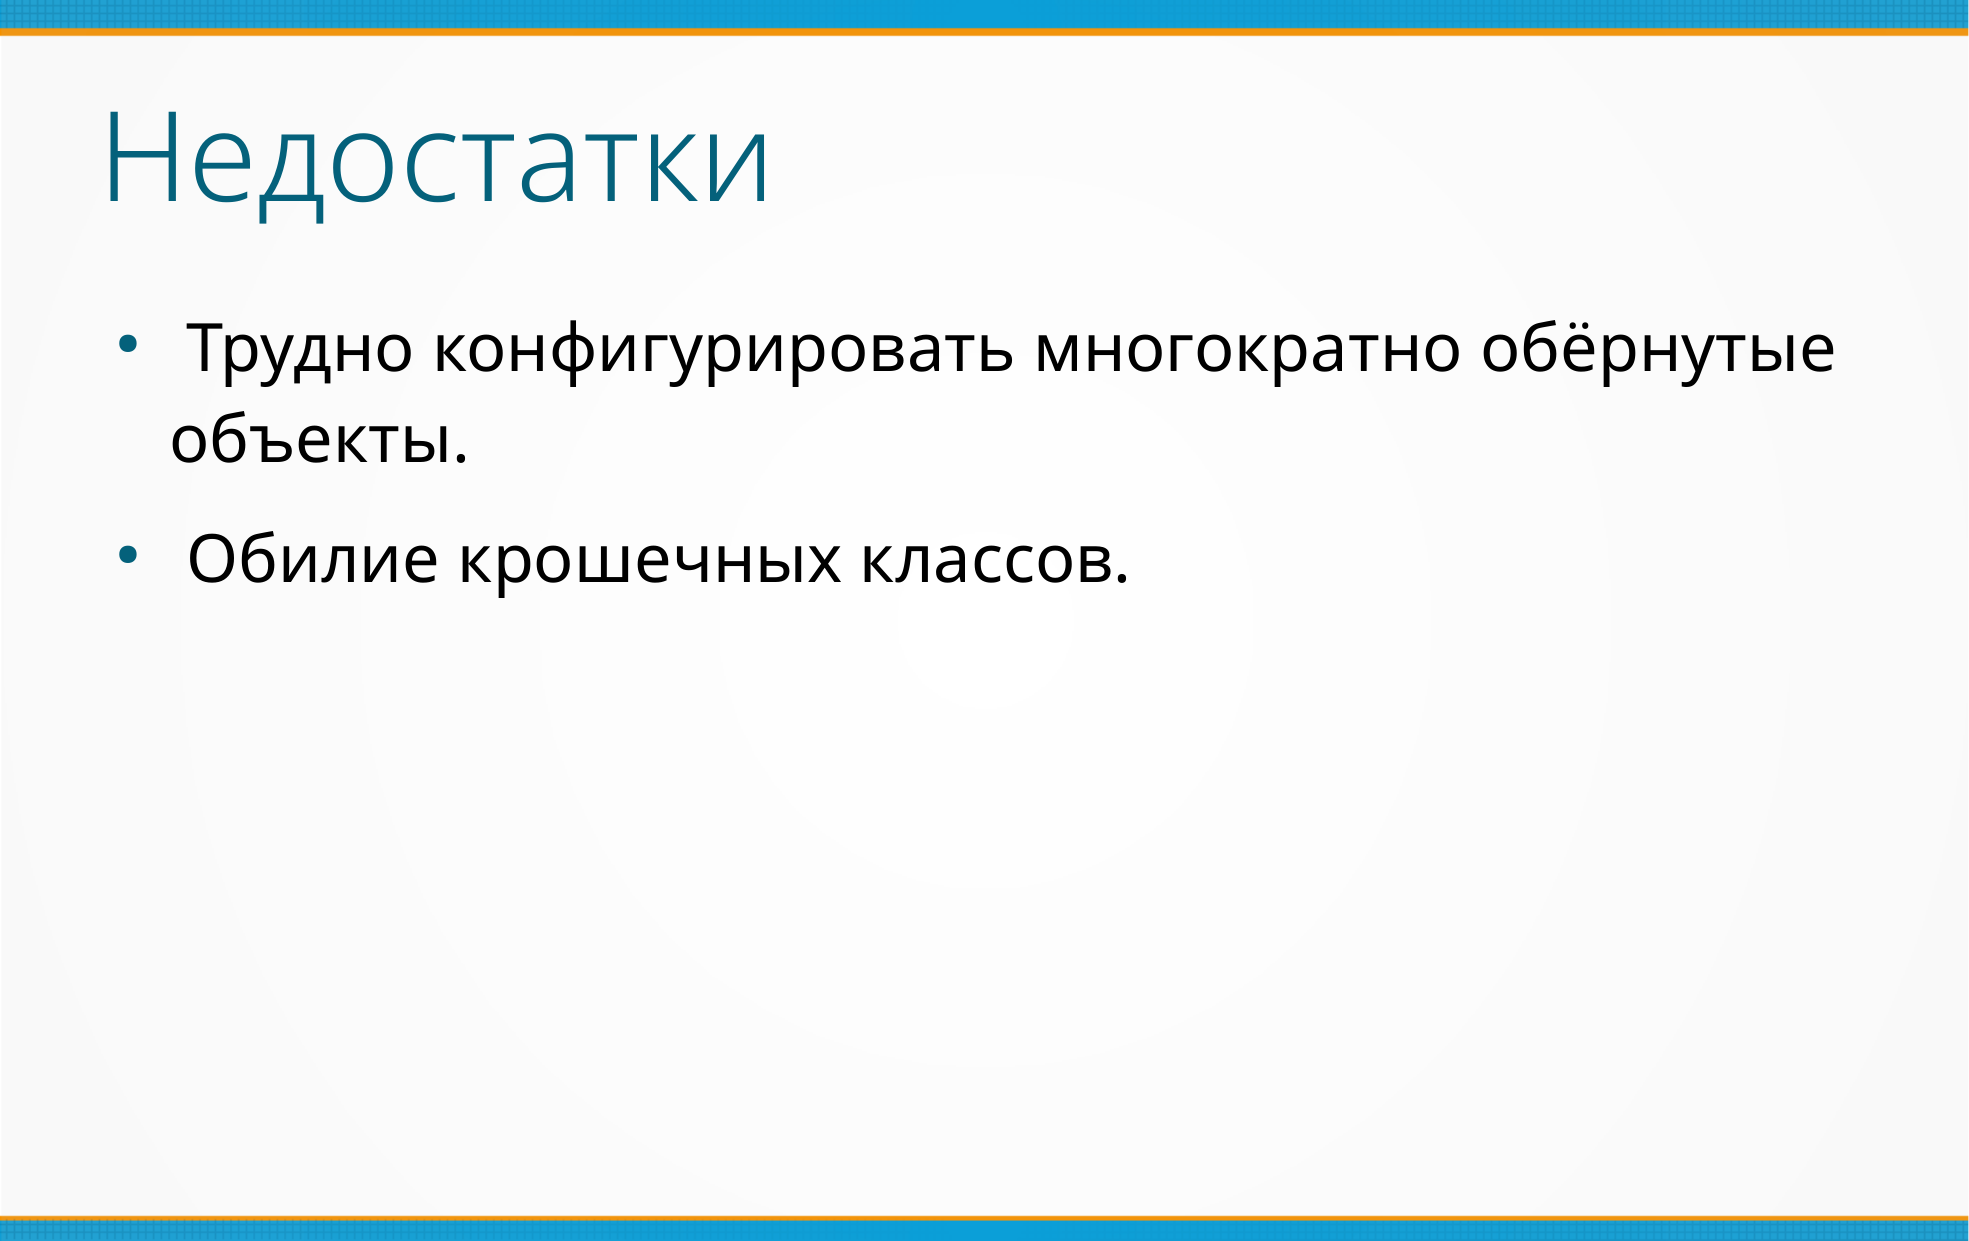

# Недостатки
 Трудно конфигурировать многократно обёрнутые объекты.
 Обилие крошечных классов.